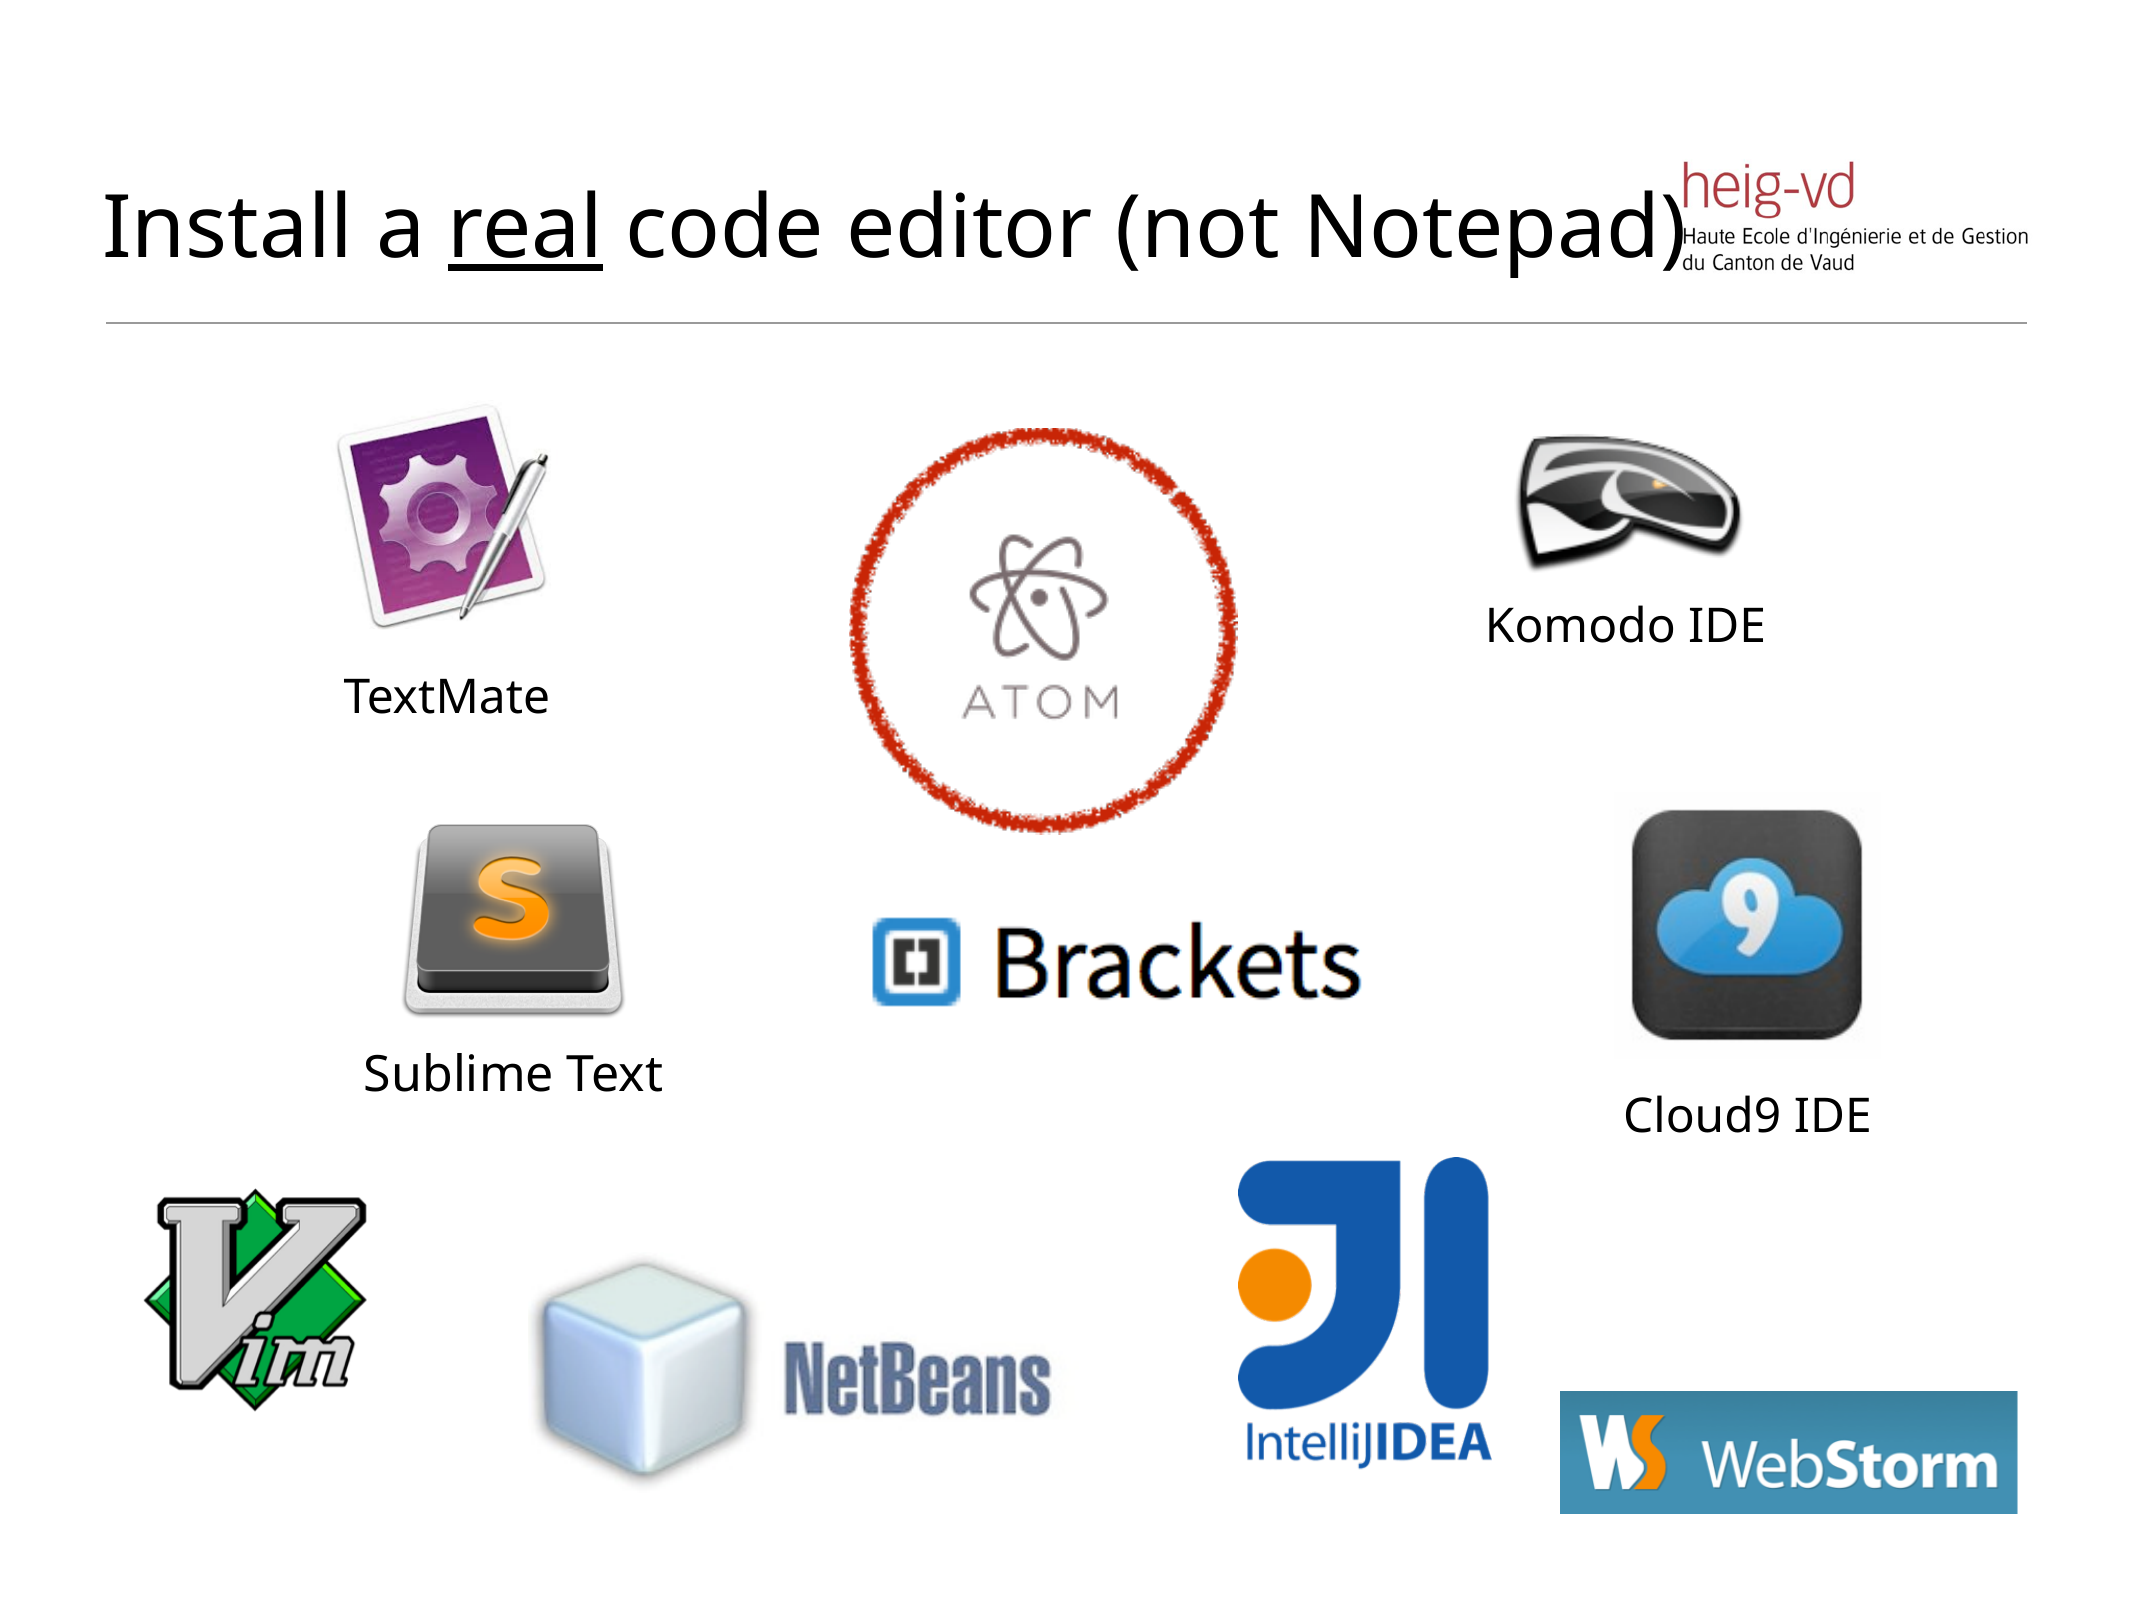

# Install a real code editor (not Notepad)
Komodo IDE
TextMate
Sublime Text
Cloud9 IDE